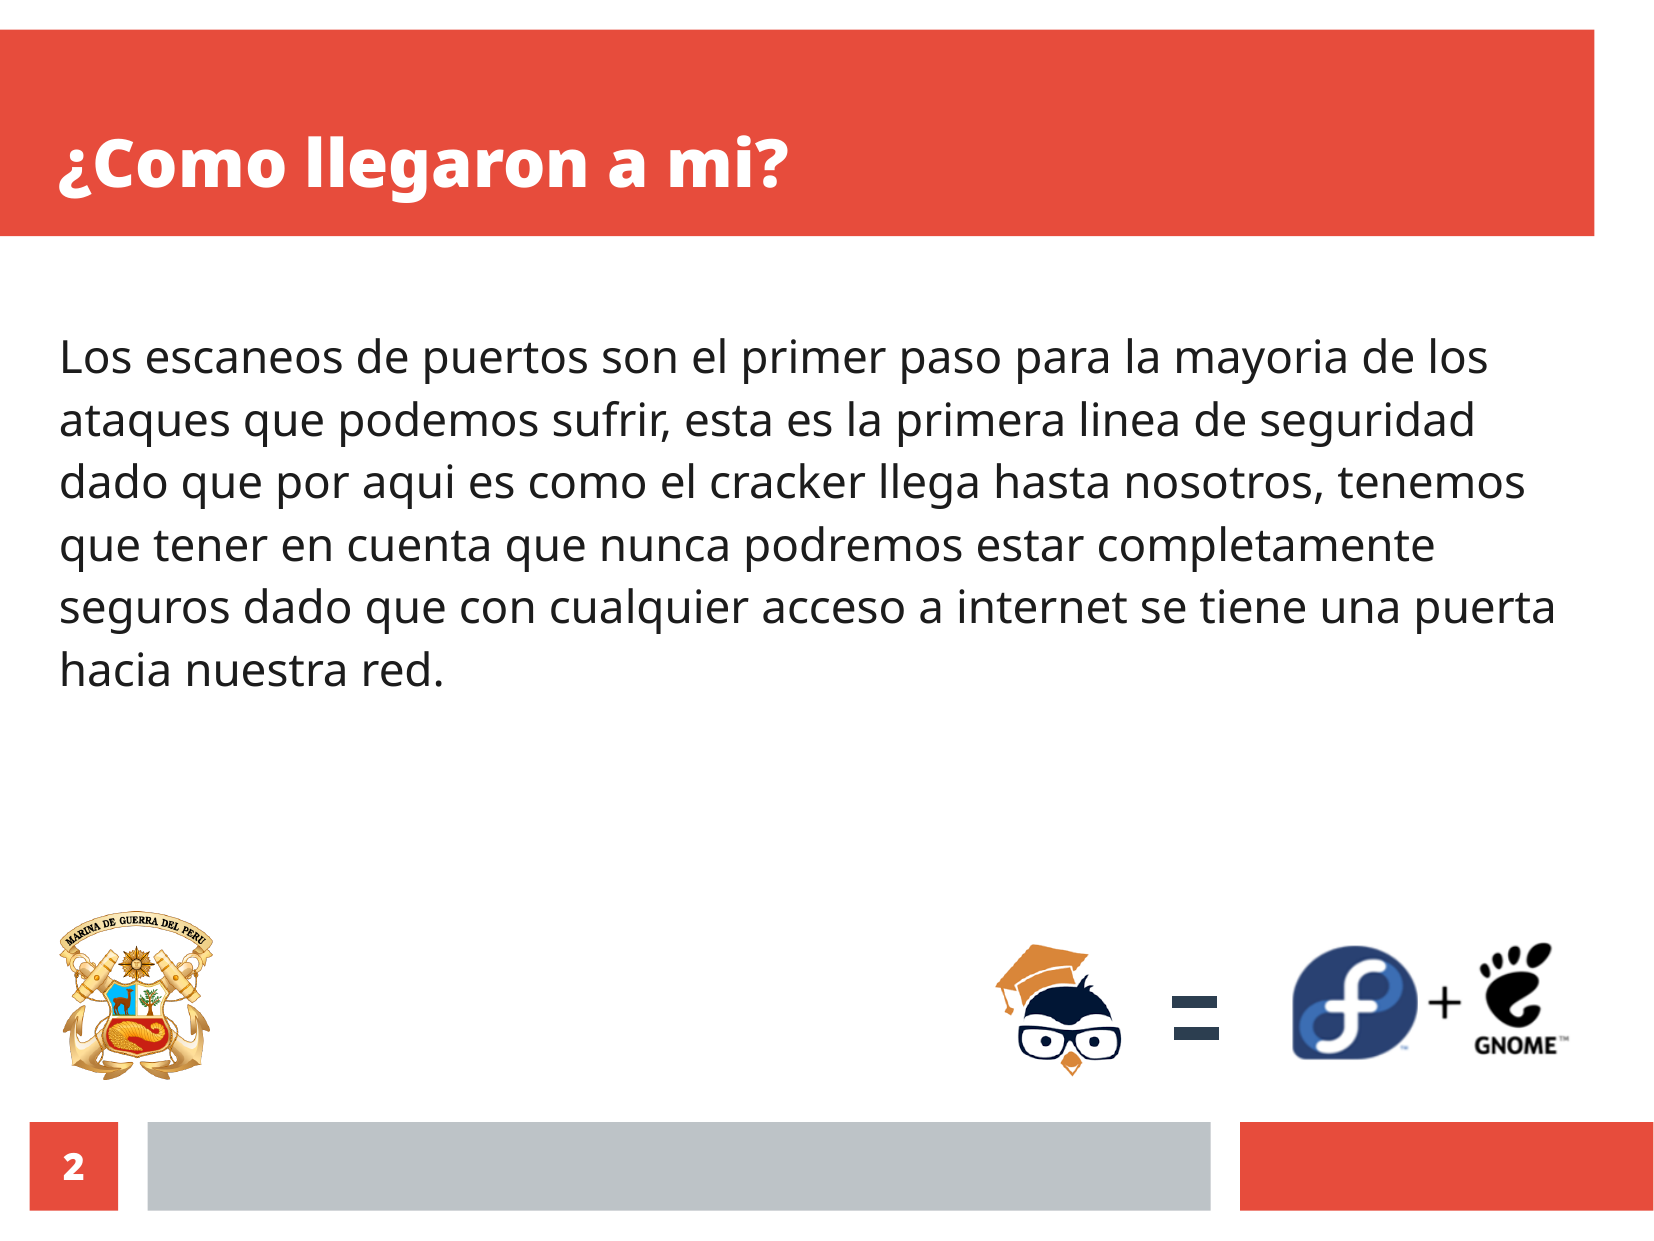

# ¿Como llegaron a mi?
Los escaneos de puertos son el primer paso para la mayoria de los ataques que podemos sufrir, esta es la primera linea de seguridad dado que por aqui es como el cracker llega hasta nosotros, tenemos que tener en cuenta que nunca podremos estar completamente seguros dado que con cualquier acceso a internet se tiene una puerta hacia nuestra red.
2